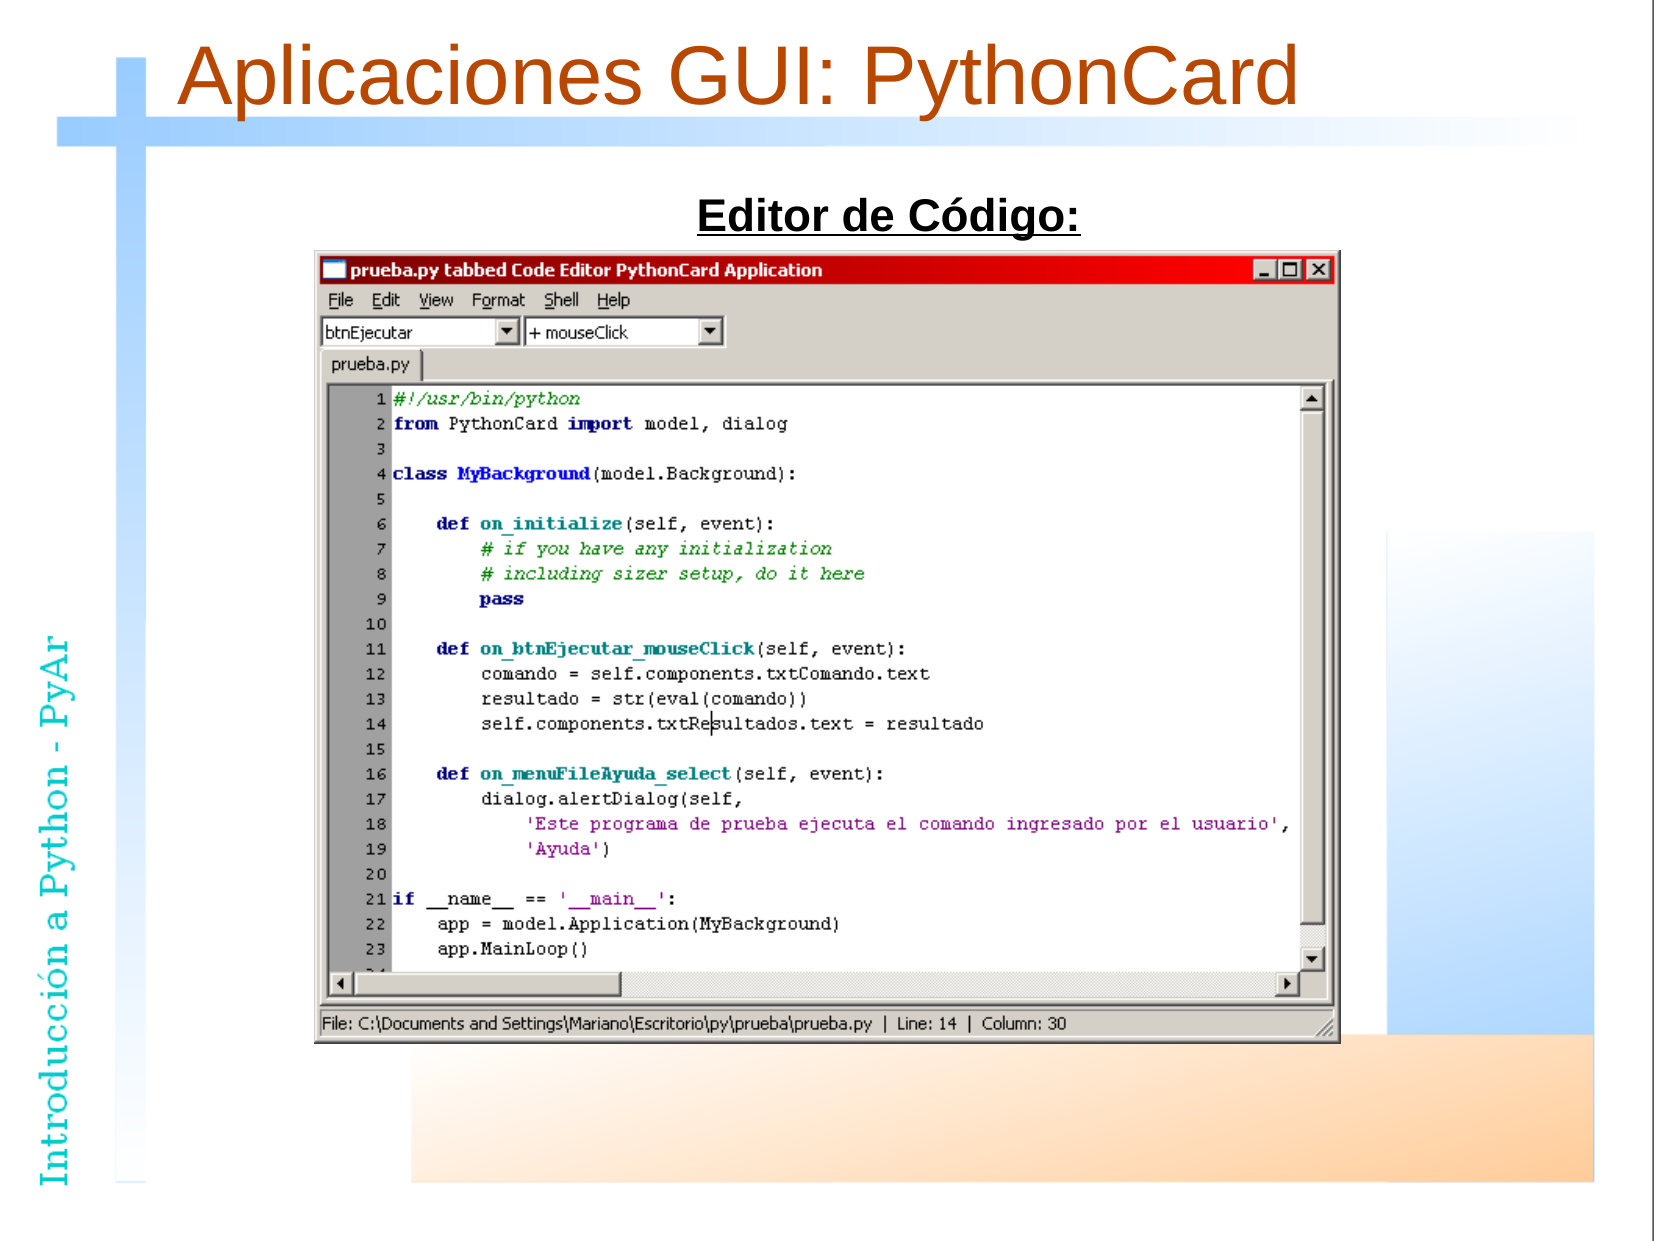

# Aplicaciones GUI: PythonCard
Editor de Código: